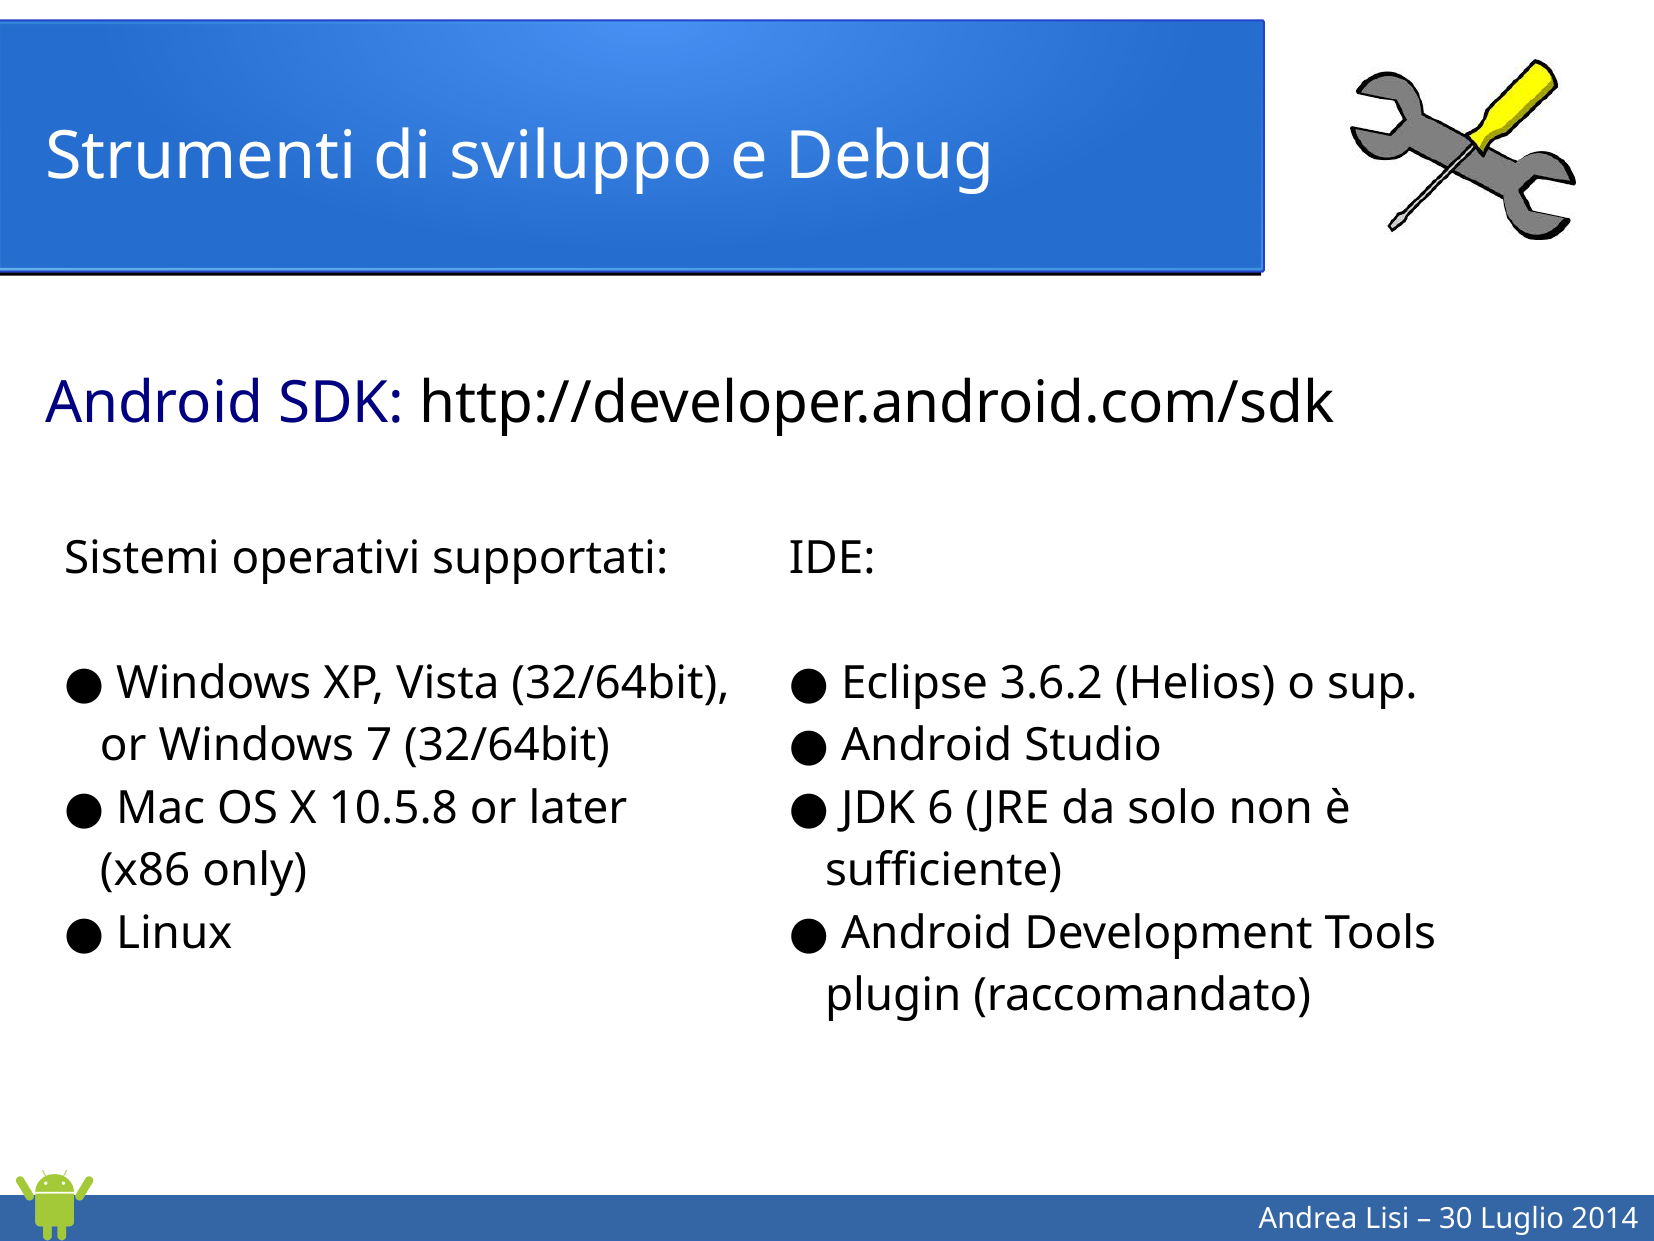

# Strumenti di sviluppo e Debug
Android SDK: http://developer.android.com/sdk
| Sistemi operativi supportati: ● Windows XP, Vista (32/64bit), or Windows 7 (32/64bit) ● Mac OS X 10.5.8 or later (x86 only) ● Linux | IDE: ● Eclipse 3.6.2 (Helios) o sup. ● Android Studio ● JDK 6 (JRE da solo non è sufficiente) ● Android Development Tools plugin (raccomandato) |
| --- | --- |
Andrea Lisi – 30 Luglio 2014